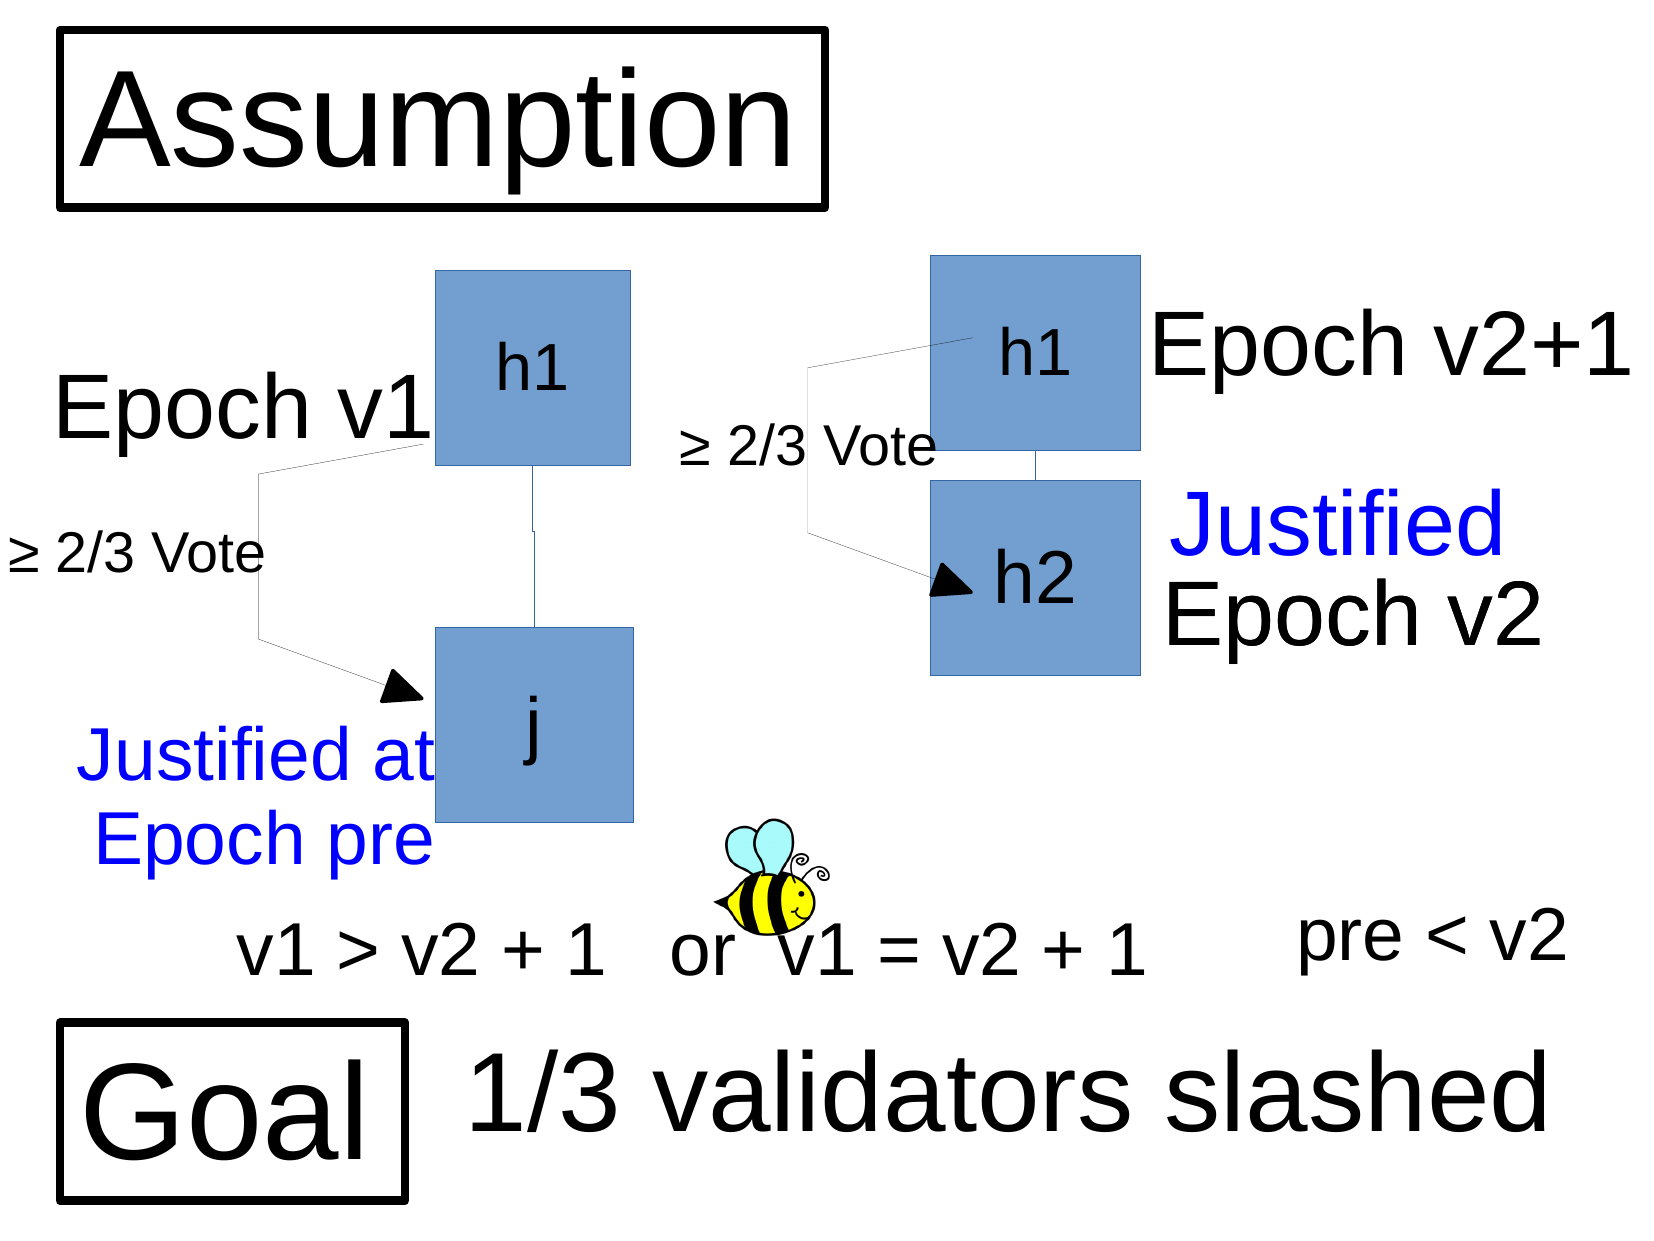

Assumption
h1
h1
Epoch v2+1
Epoch v1
 ≥ 2/3 Vote
Justified
h2
 ≥ 2/3 Vote
Epoch v2
Epoch v2
j
Justified at Epoch pre
pre < v2
 v1 > v2 + 1 or v1 = v2 + 1
1/3 validators slashed
Goal